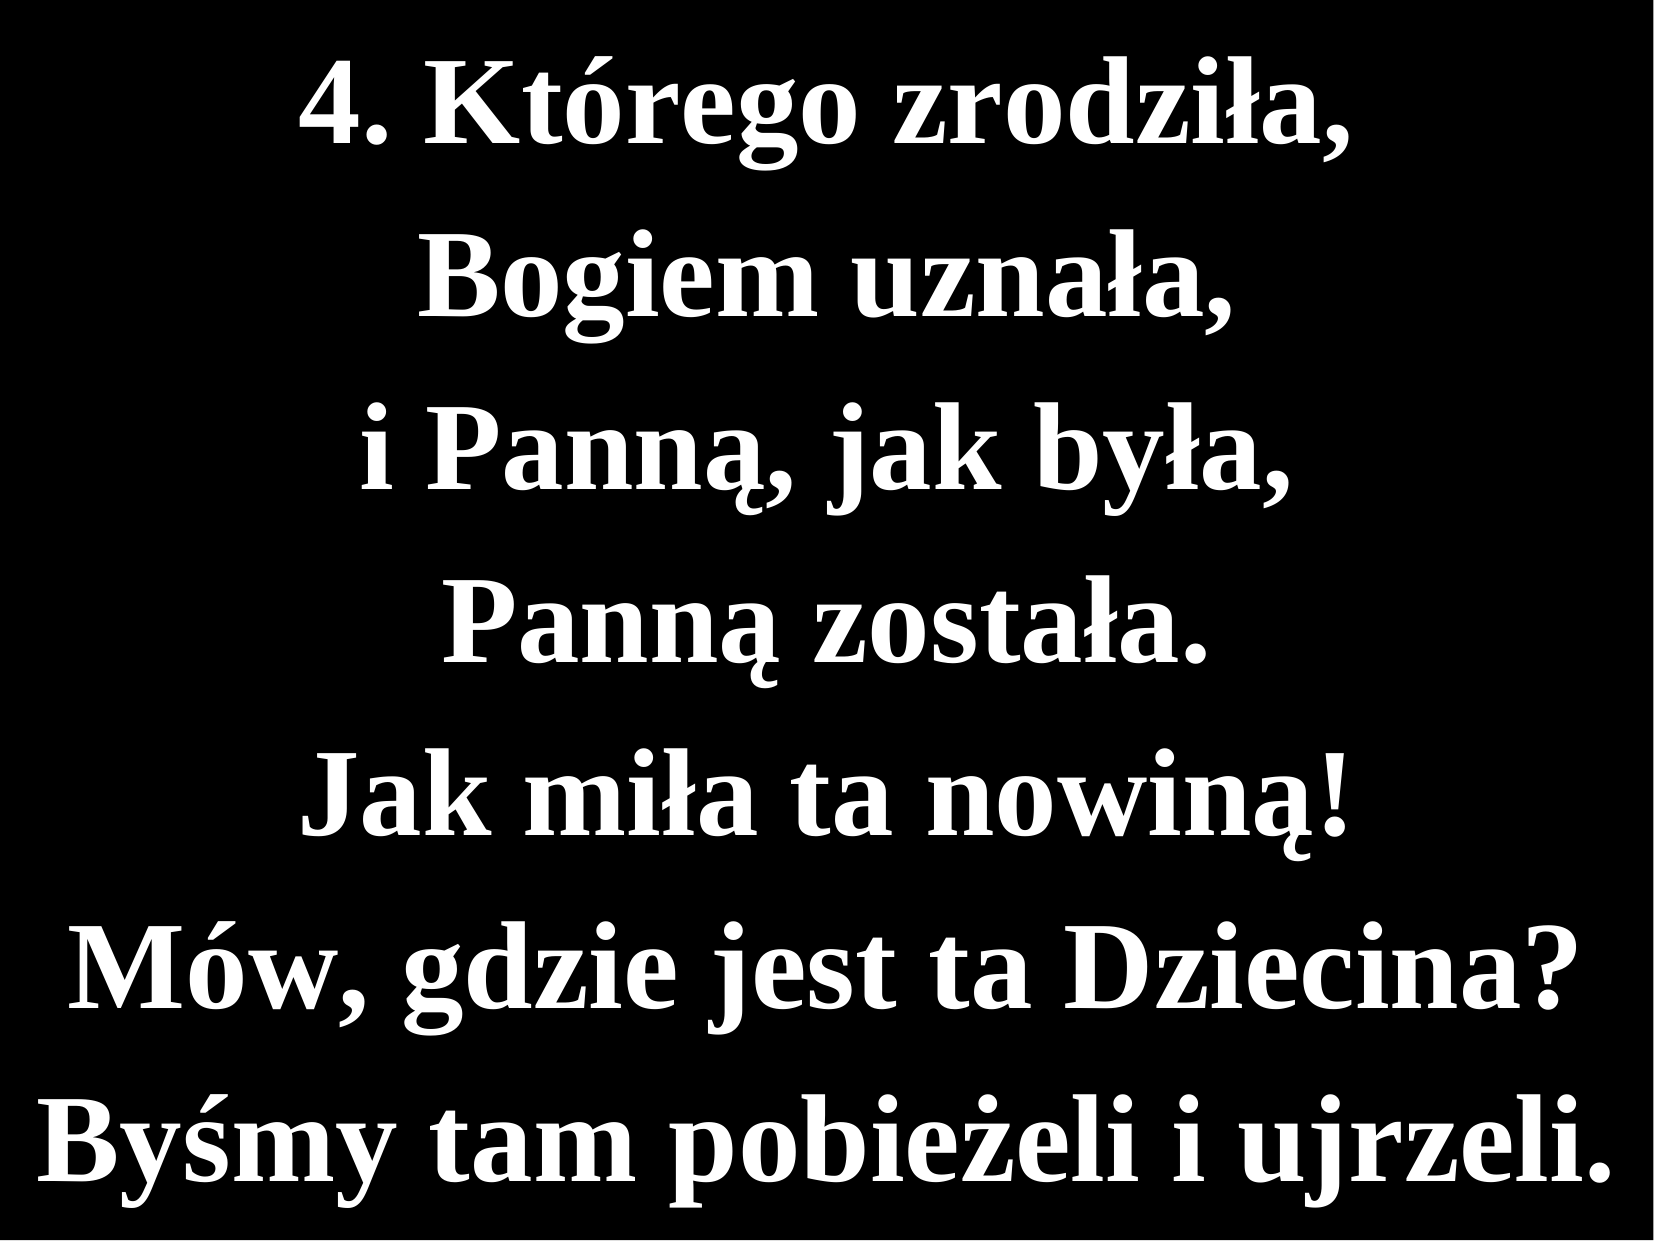

# 4. Którego zrodziła, ppp Bogiem uznała, ppp i Panną, jak była, ppp Panną została. ppp Jak miła ta nowiną! ppp Mów, gdzie jest ta Dziecina? ppp Byśmy tam pobieżeli i ujrzeli.